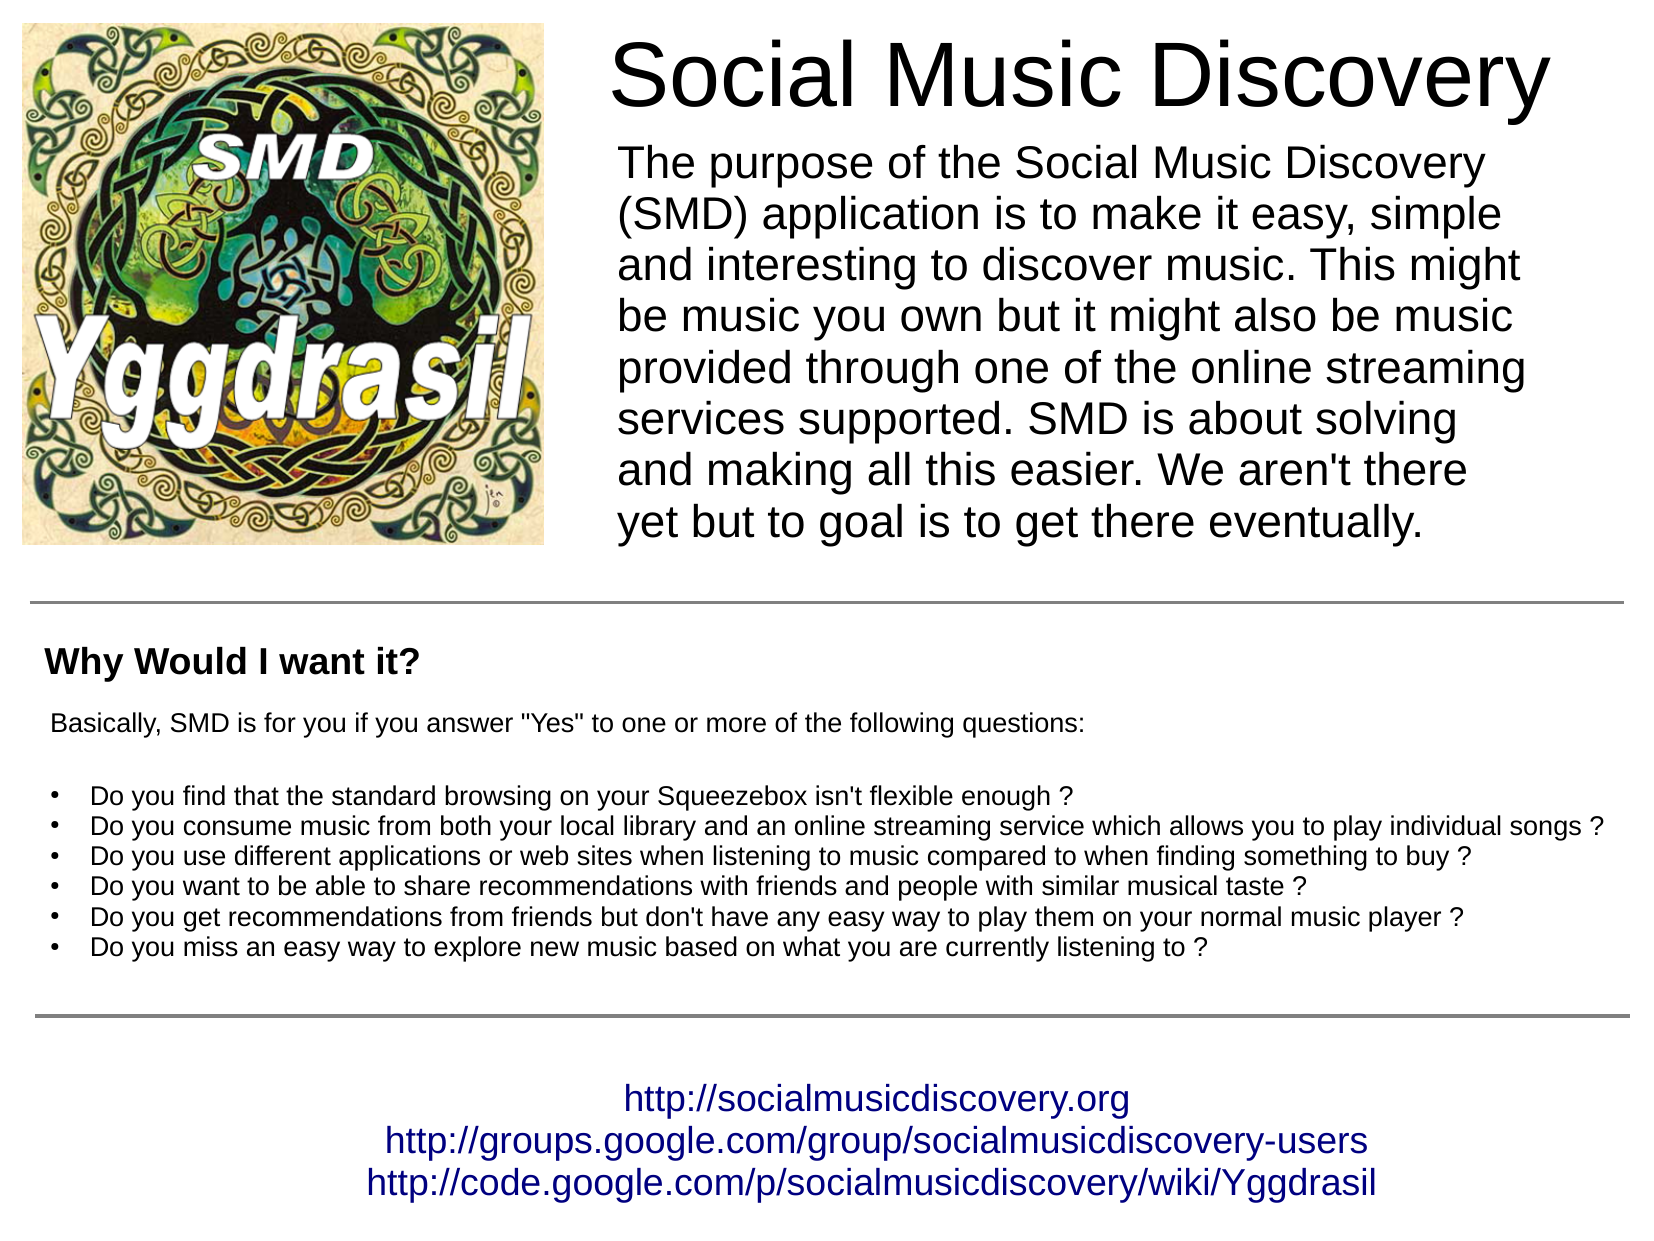

# Social Music Discovery
The purpose of the Social Music Discovery (SMD) application is to make it easy, simple and interesting to discover music. This might be music you own but it might also be music provided through one of the online streaming services supported. SMD is about solving and making all this easier. We aren't there yet but to goal is to get there eventually.
Why Would I want it?
Basically, SMD is for you if you answer "Yes" to one or more of the following questions:
 Do you find that the standard browsing on your Squeezebox isn't flexible enough ?
 Do you consume music from both your local library and an online streaming service which allows you to play individual songs ?
 Do you use different applications or web sites when listening to music compared to when finding something to buy ?
 Do you want to be able to share recommendations with friends and people with similar musical taste ?
 Do you get recommendations from friends but don't have any easy way to play them on your normal music player ?
 Do you miss an easy way to explore new music based on what you are currently listening to ?
http://socialmusicdiscovery.org
http://groups.google.com/group/socialmusicdiscovery-users
http://code.google.com/p/socialmusicdiscovery/wiki/Yggdrasil